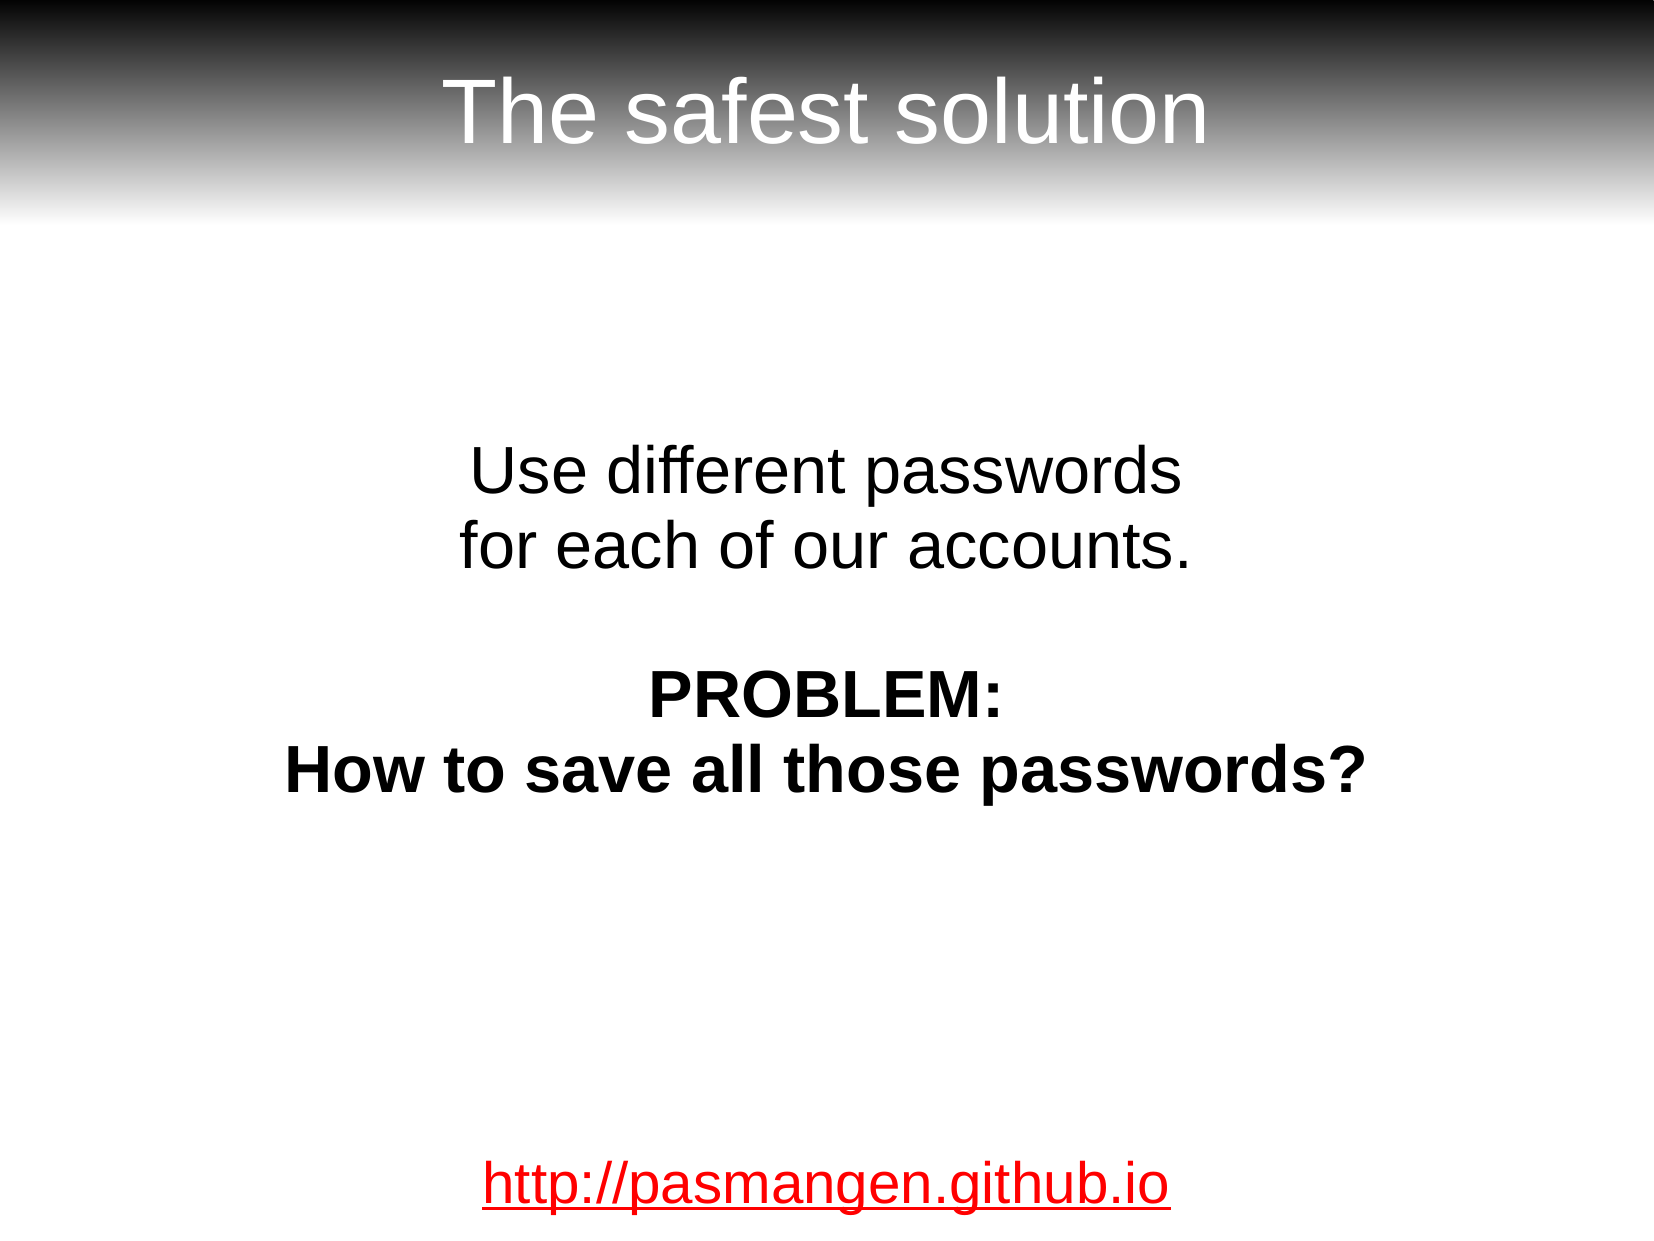

# The safest solution
Use different passwords
for each of our accounts.
PROBLEM:
How to save all those passwords?
http://pasmangen.github.io